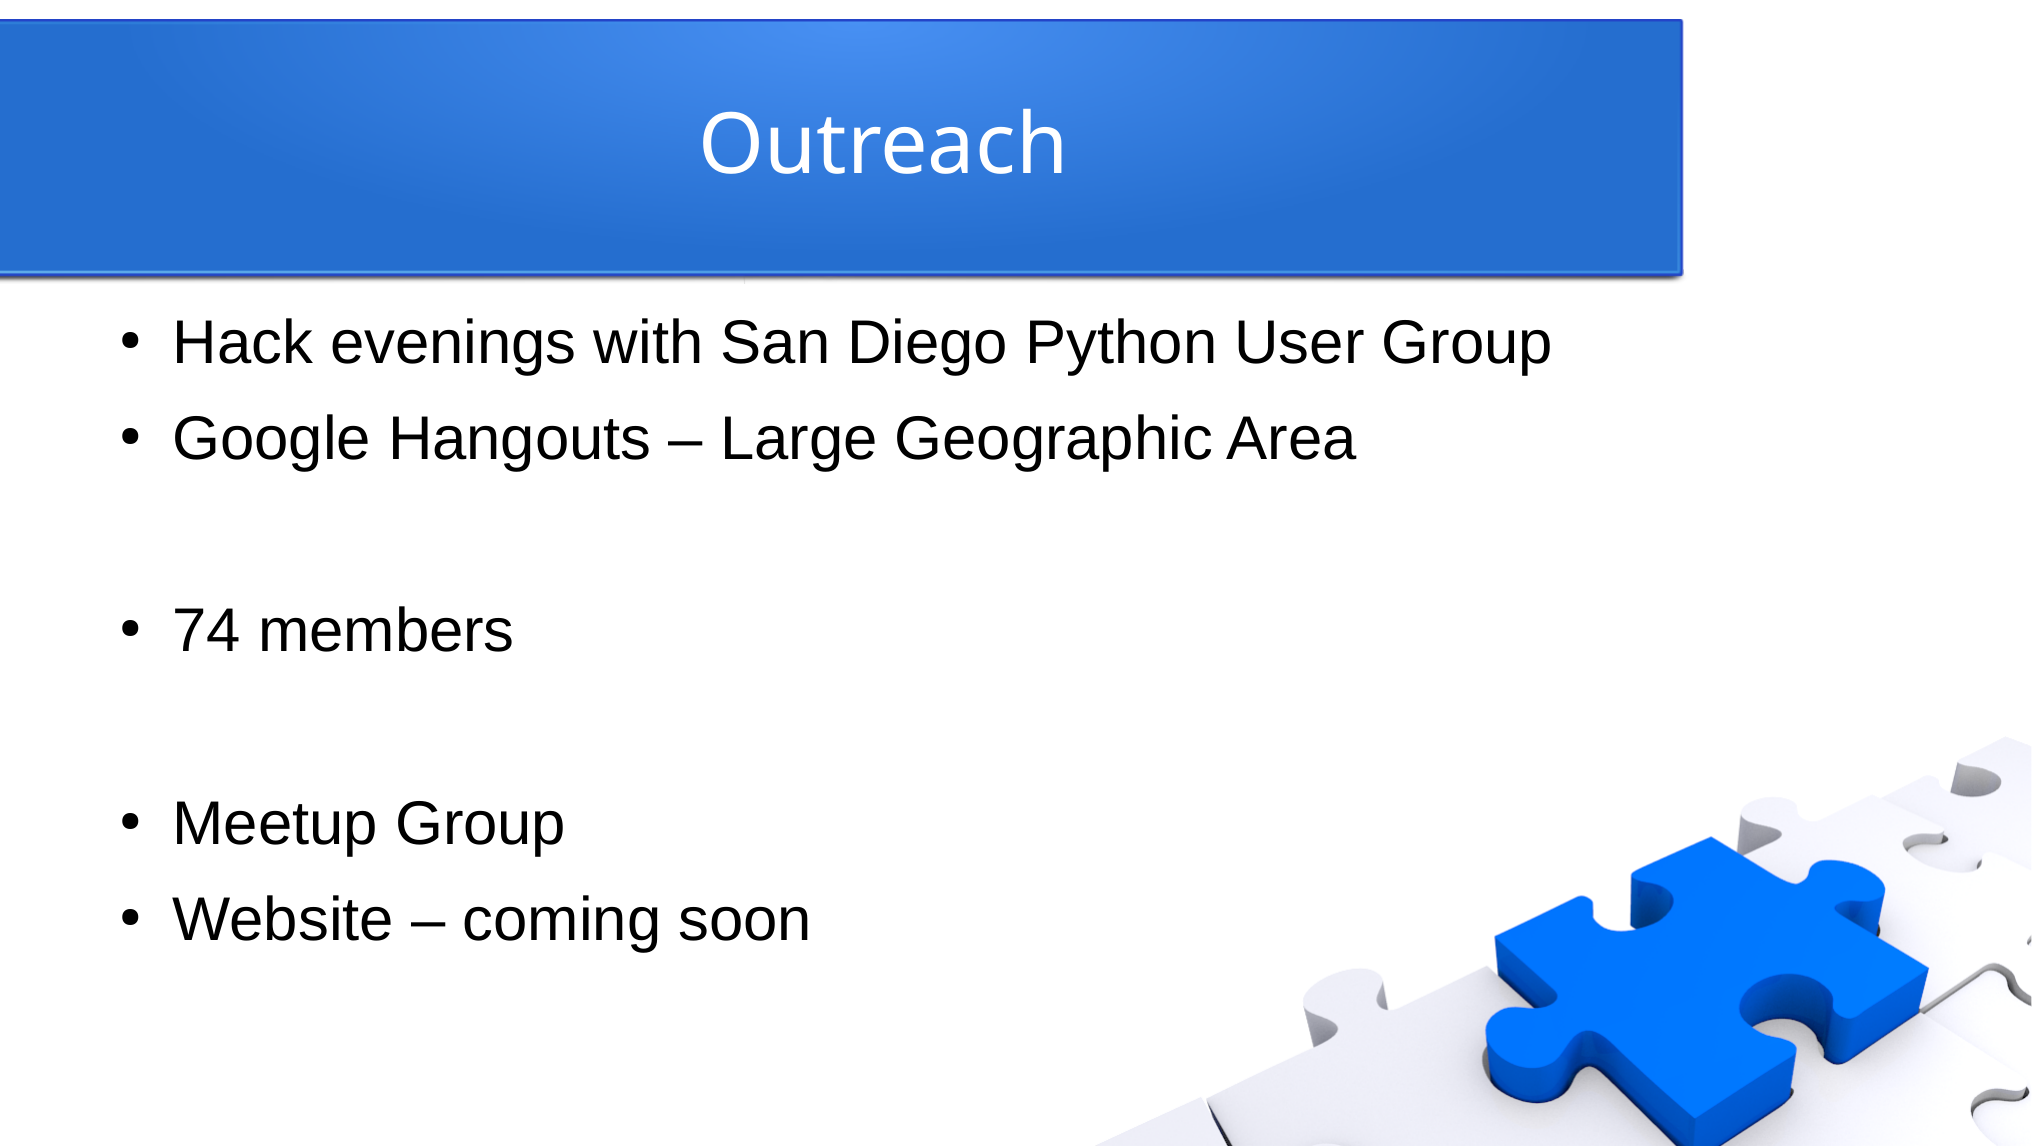

# Outreach
Hack evenings with San Diego Python User Group
Google Hangouts – Large Geographic Area
74 members
Meetup Group
Website – coming soon